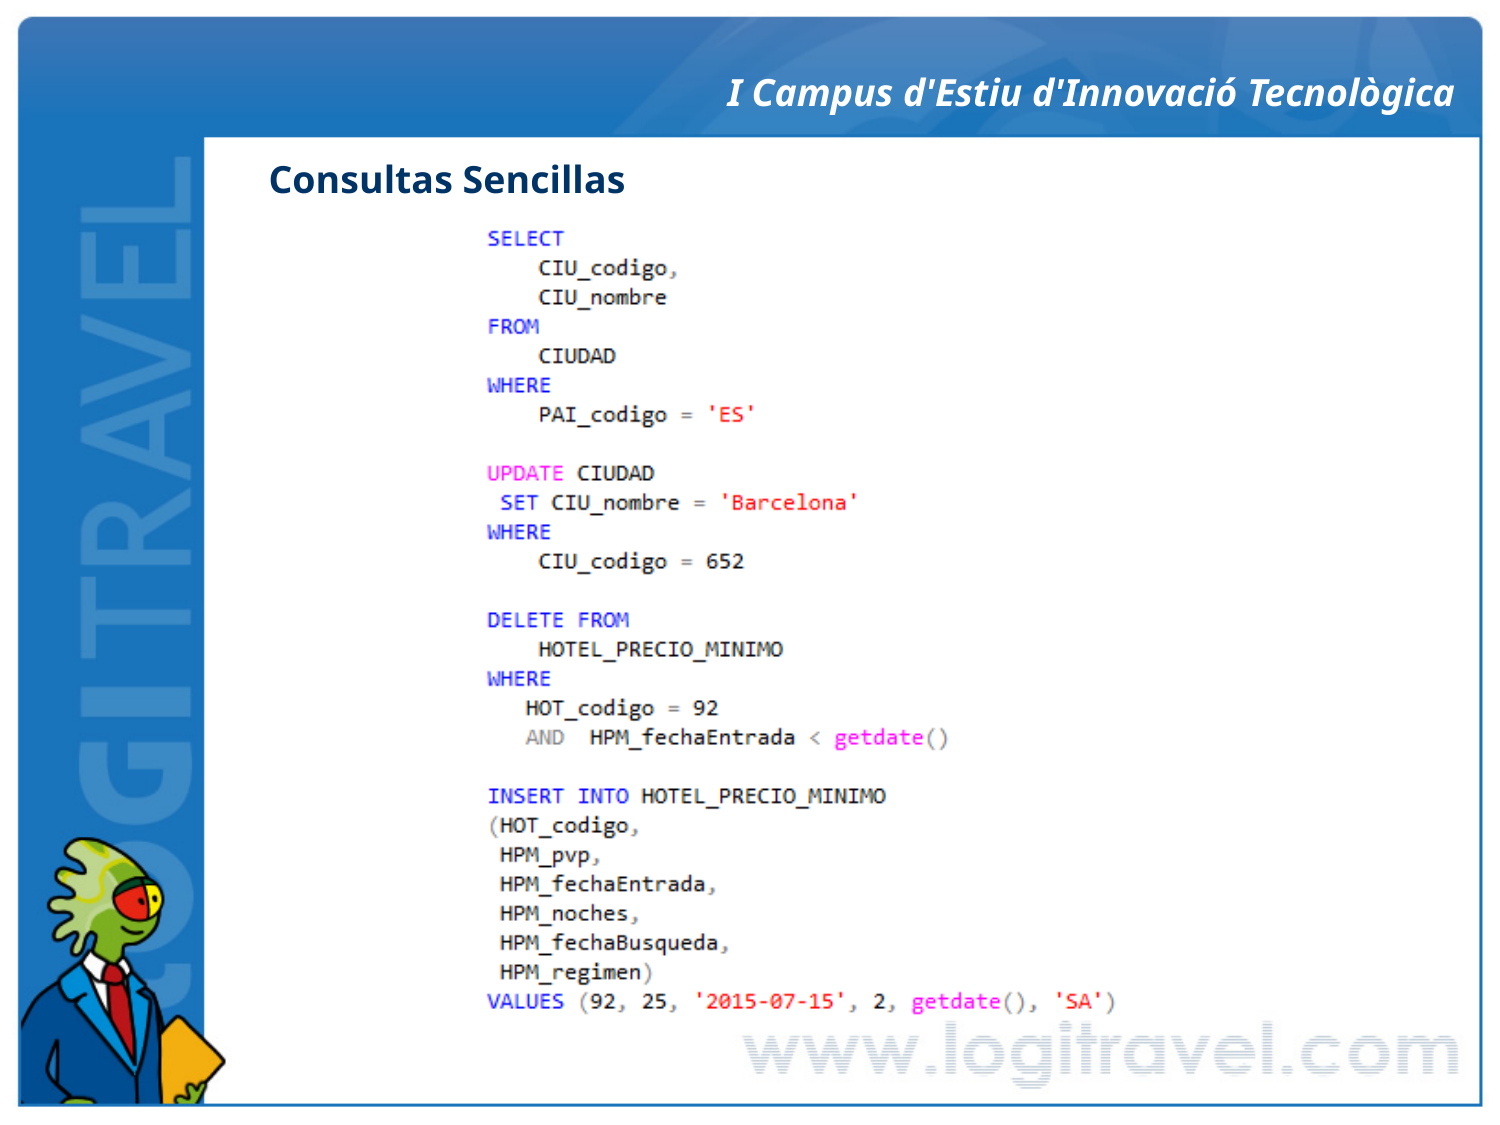

I Campus d'Estiu d'Innovació Tecnològica
Consultas Sencillas